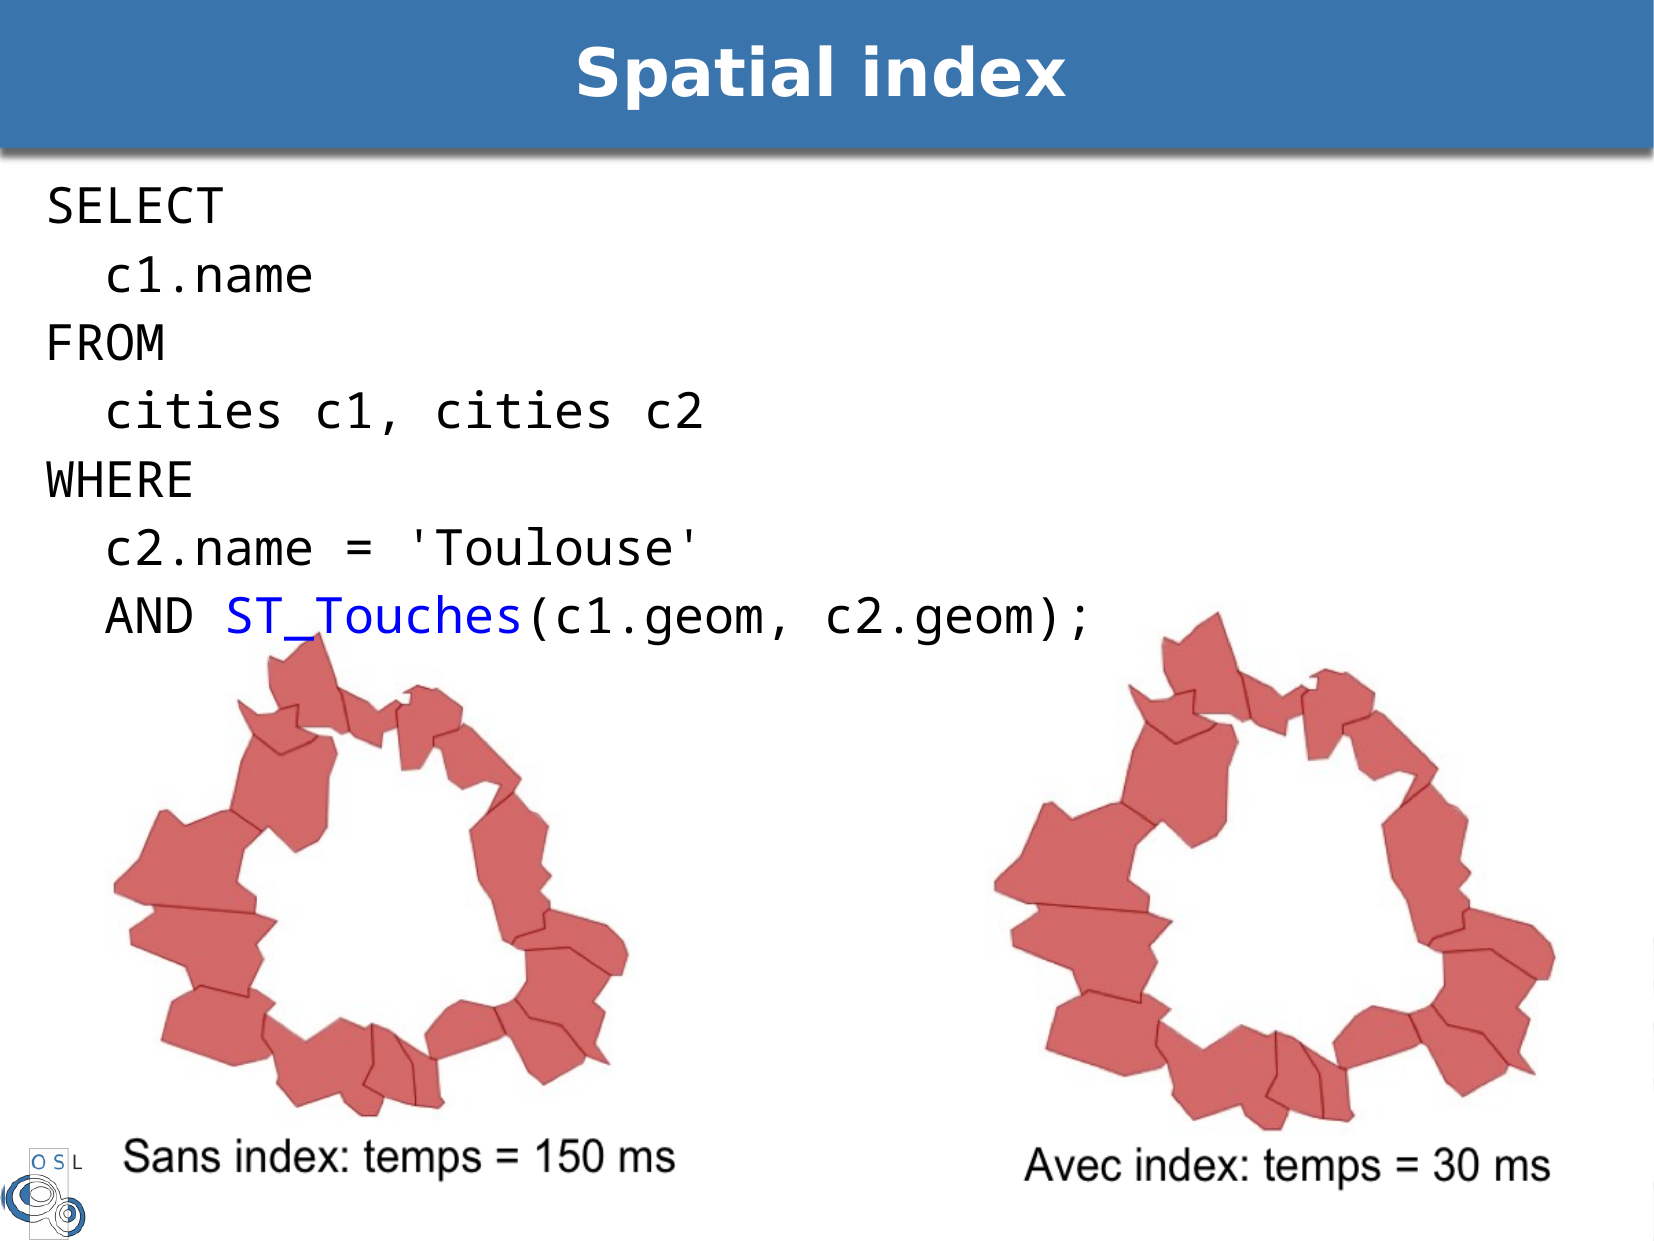

# Spatial index
SELECT
	c1.name
FROM
	cities c1, cities c2
WHERE
	c2.name = 'Toulouse'
	AND ST_Touches(c1.geom, c2.geom);